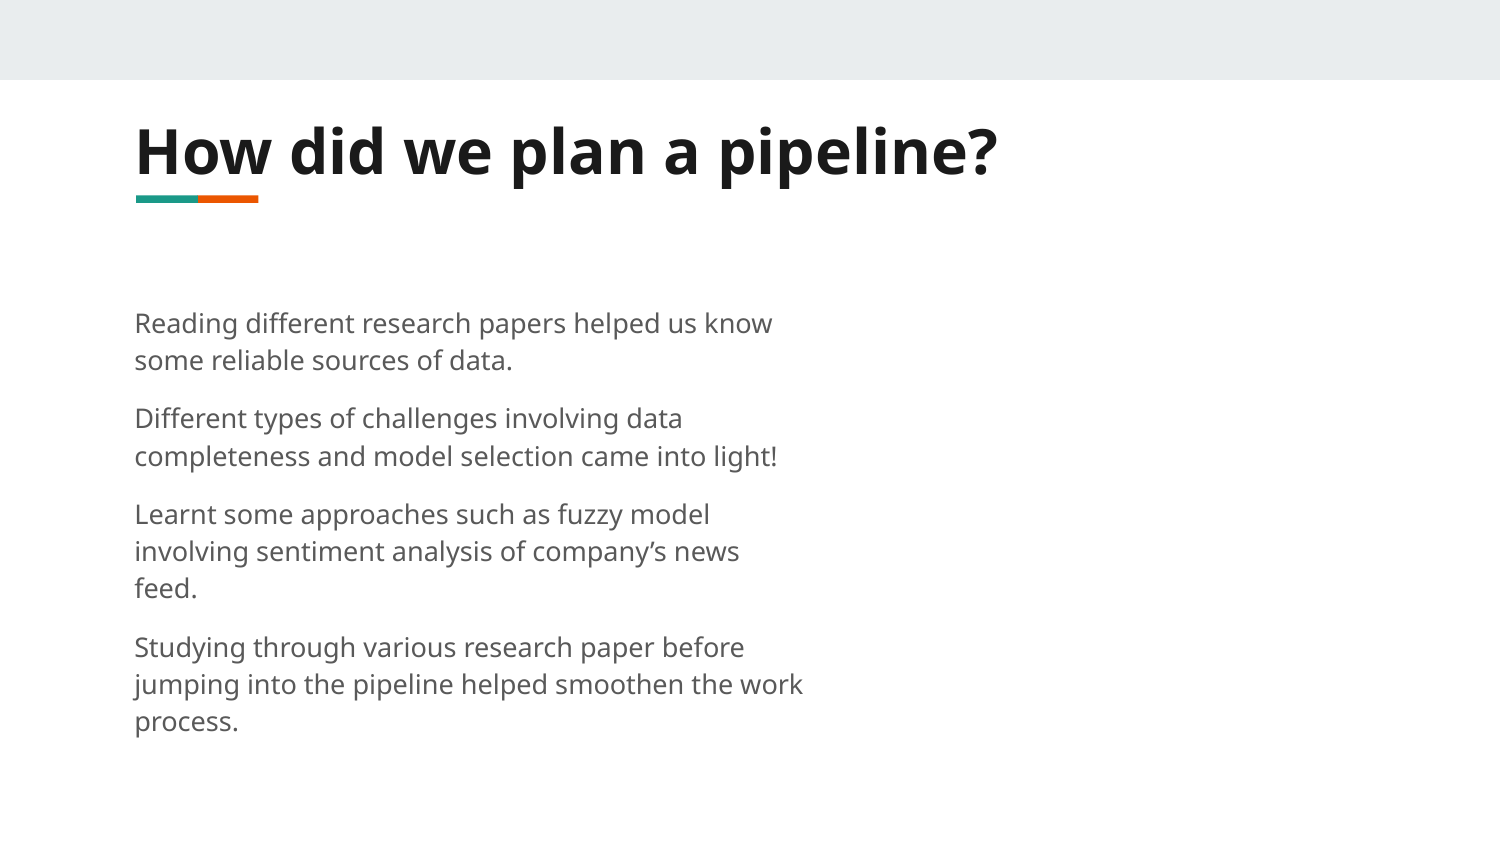

How did we plan a pipeline?
# Reading different research papers helped us know some reliable sources of data.
Different types of challenges involving data completeness and model selection came into light!
Learnt some approaches such as fuzzy model involving sentiment analysis of company’s news feed.
Studying through various research paper before jumping into the pipeline helped smoothen the work process.